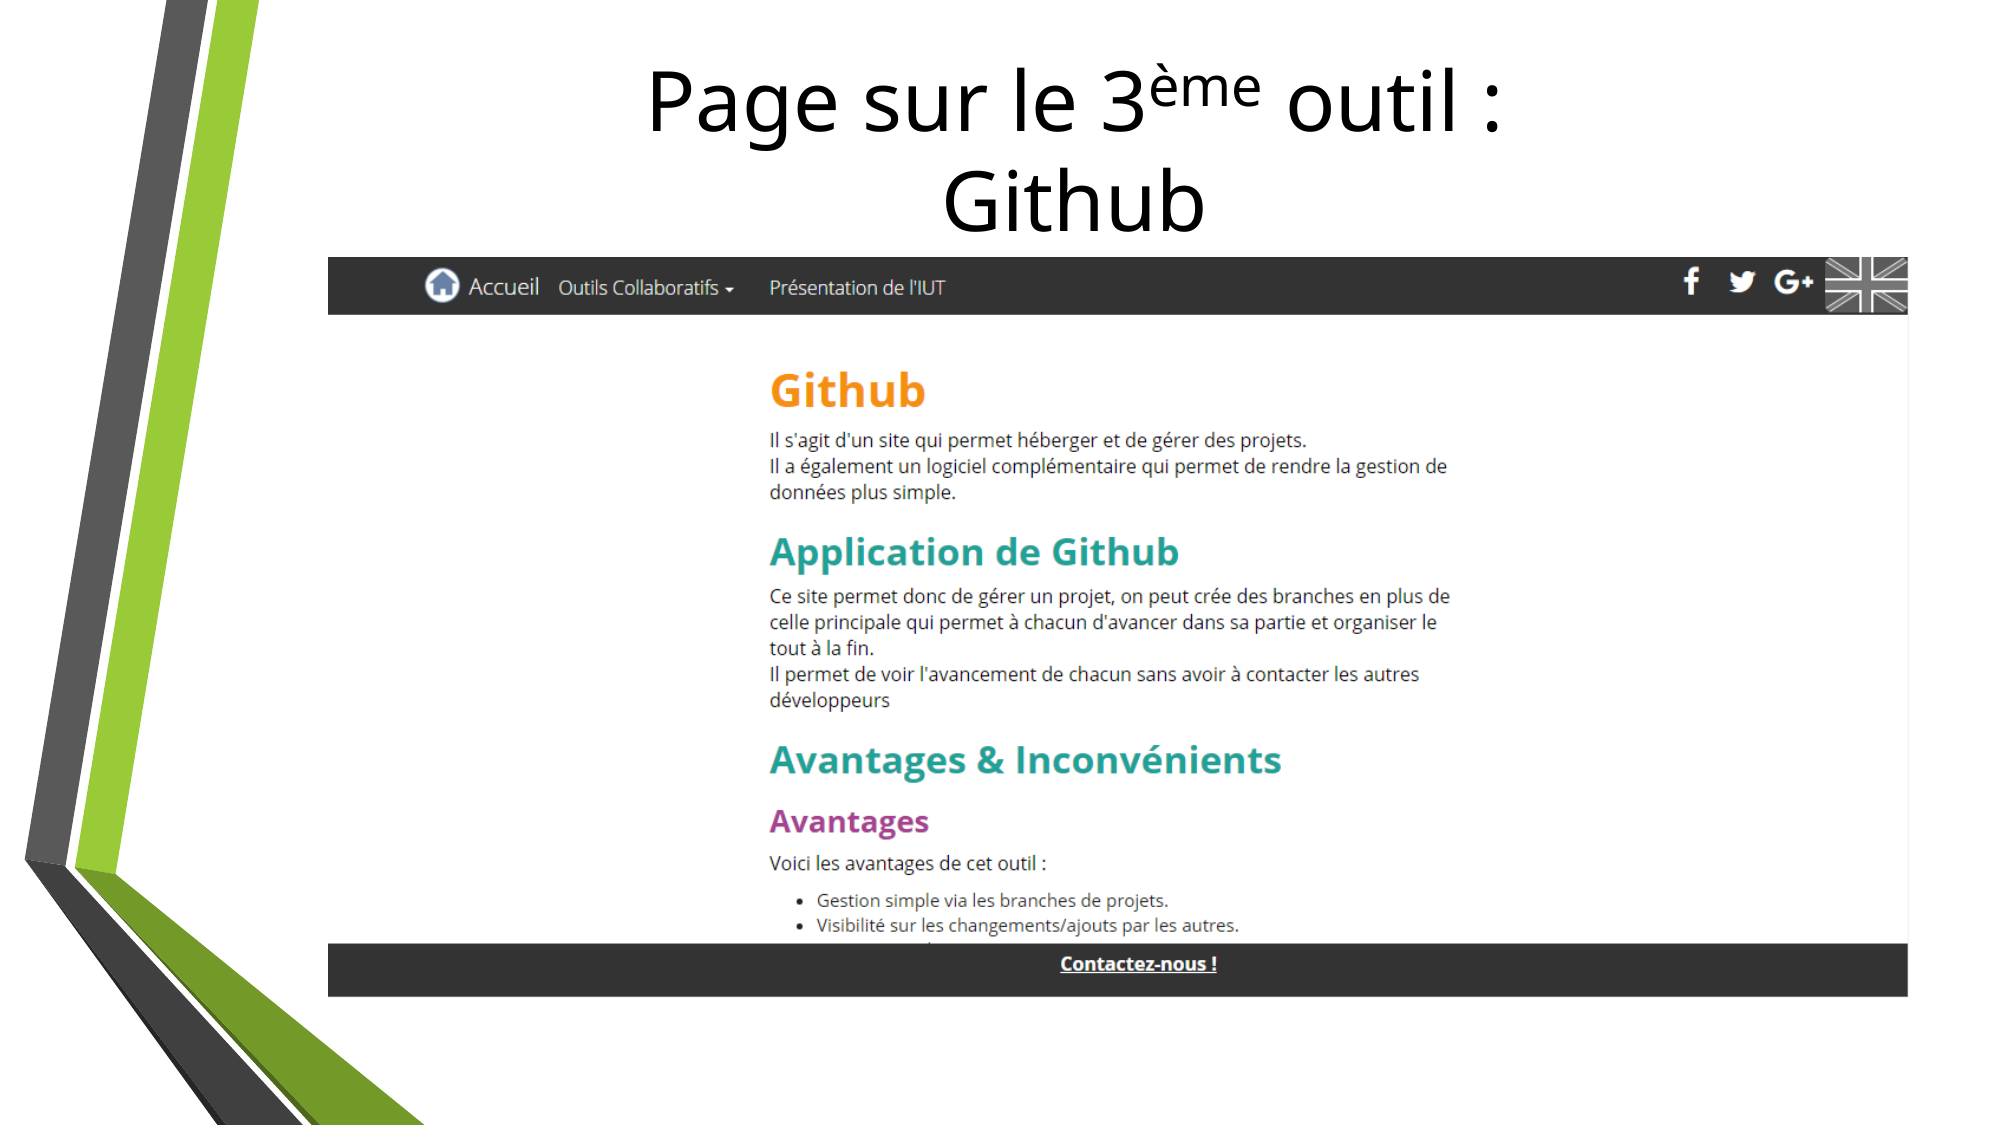

Page sur le 3ème outil :
Github